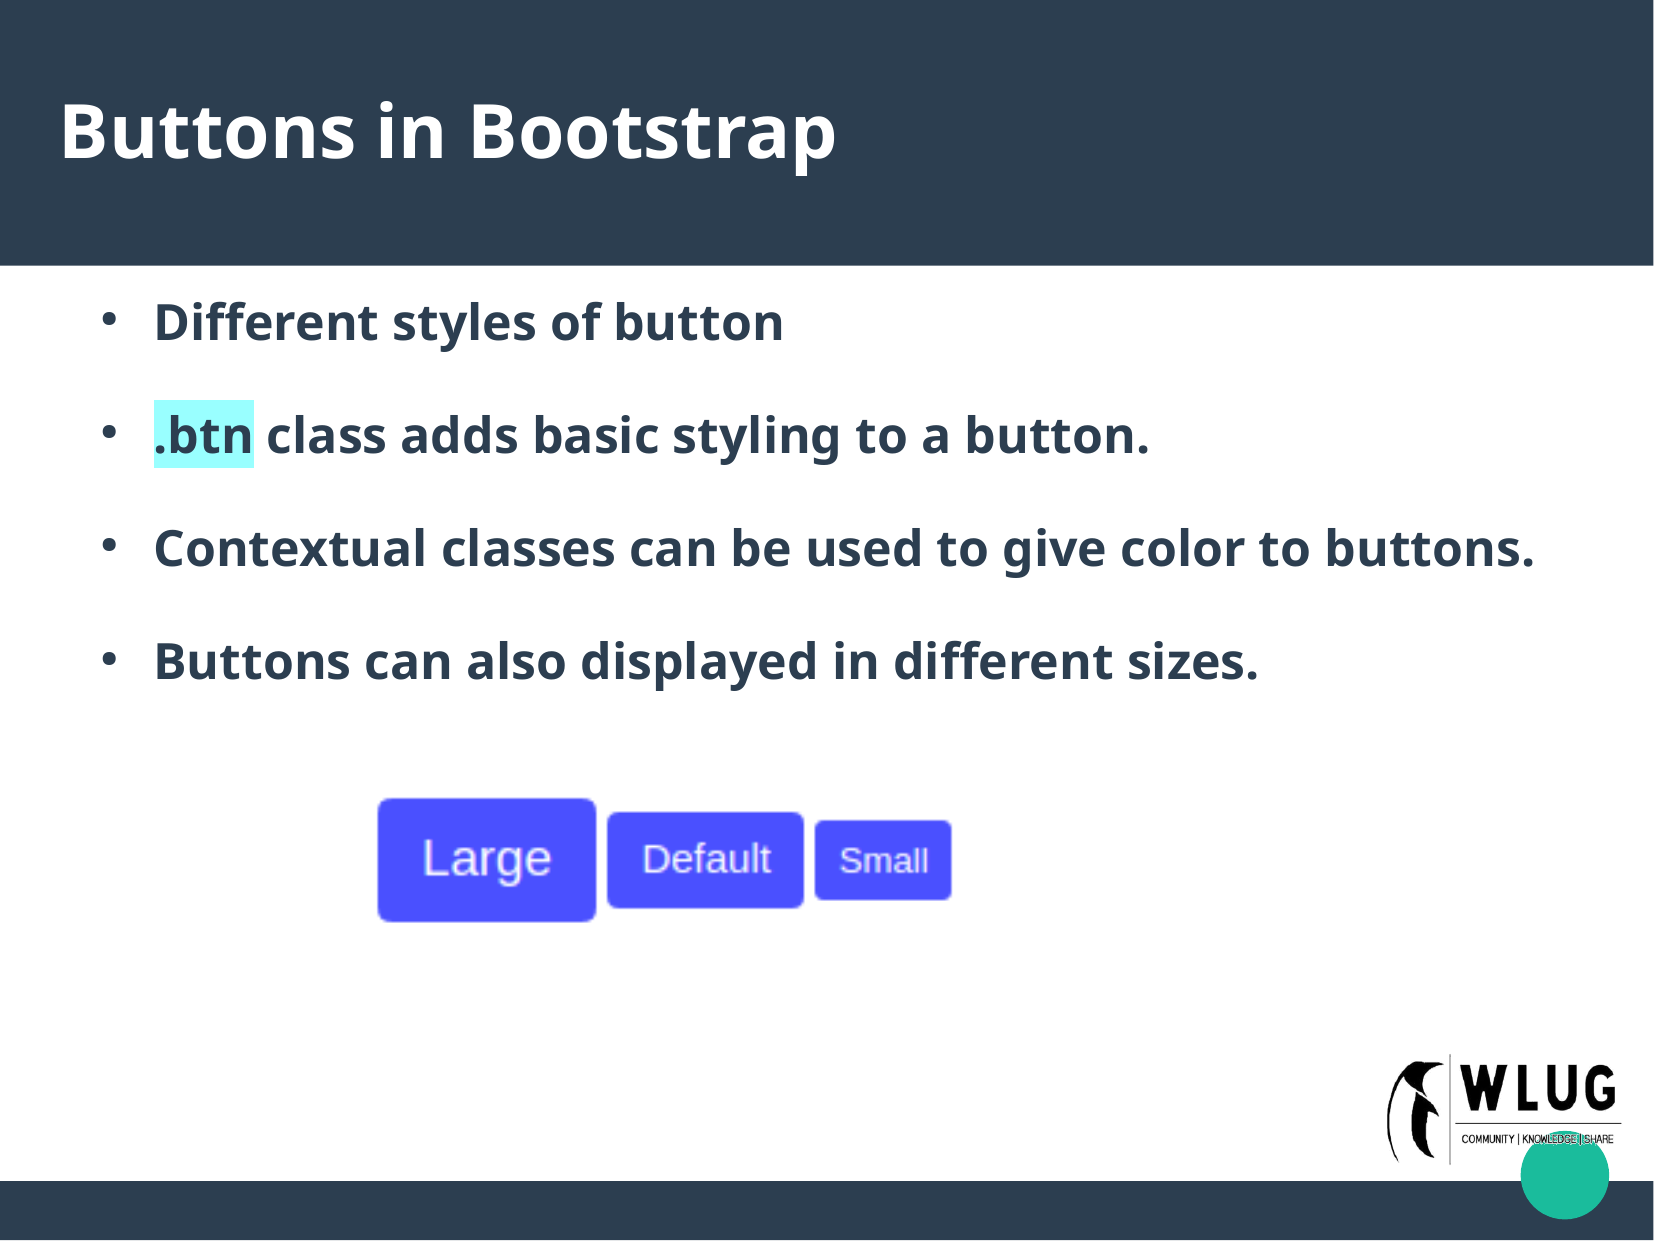

# Buttons in Bootstrap
Different styles of button
.btn class adds basic styling to a button.
Contextual classes can be used to give color to buttons.
Buttons can also displayed in different sizes.